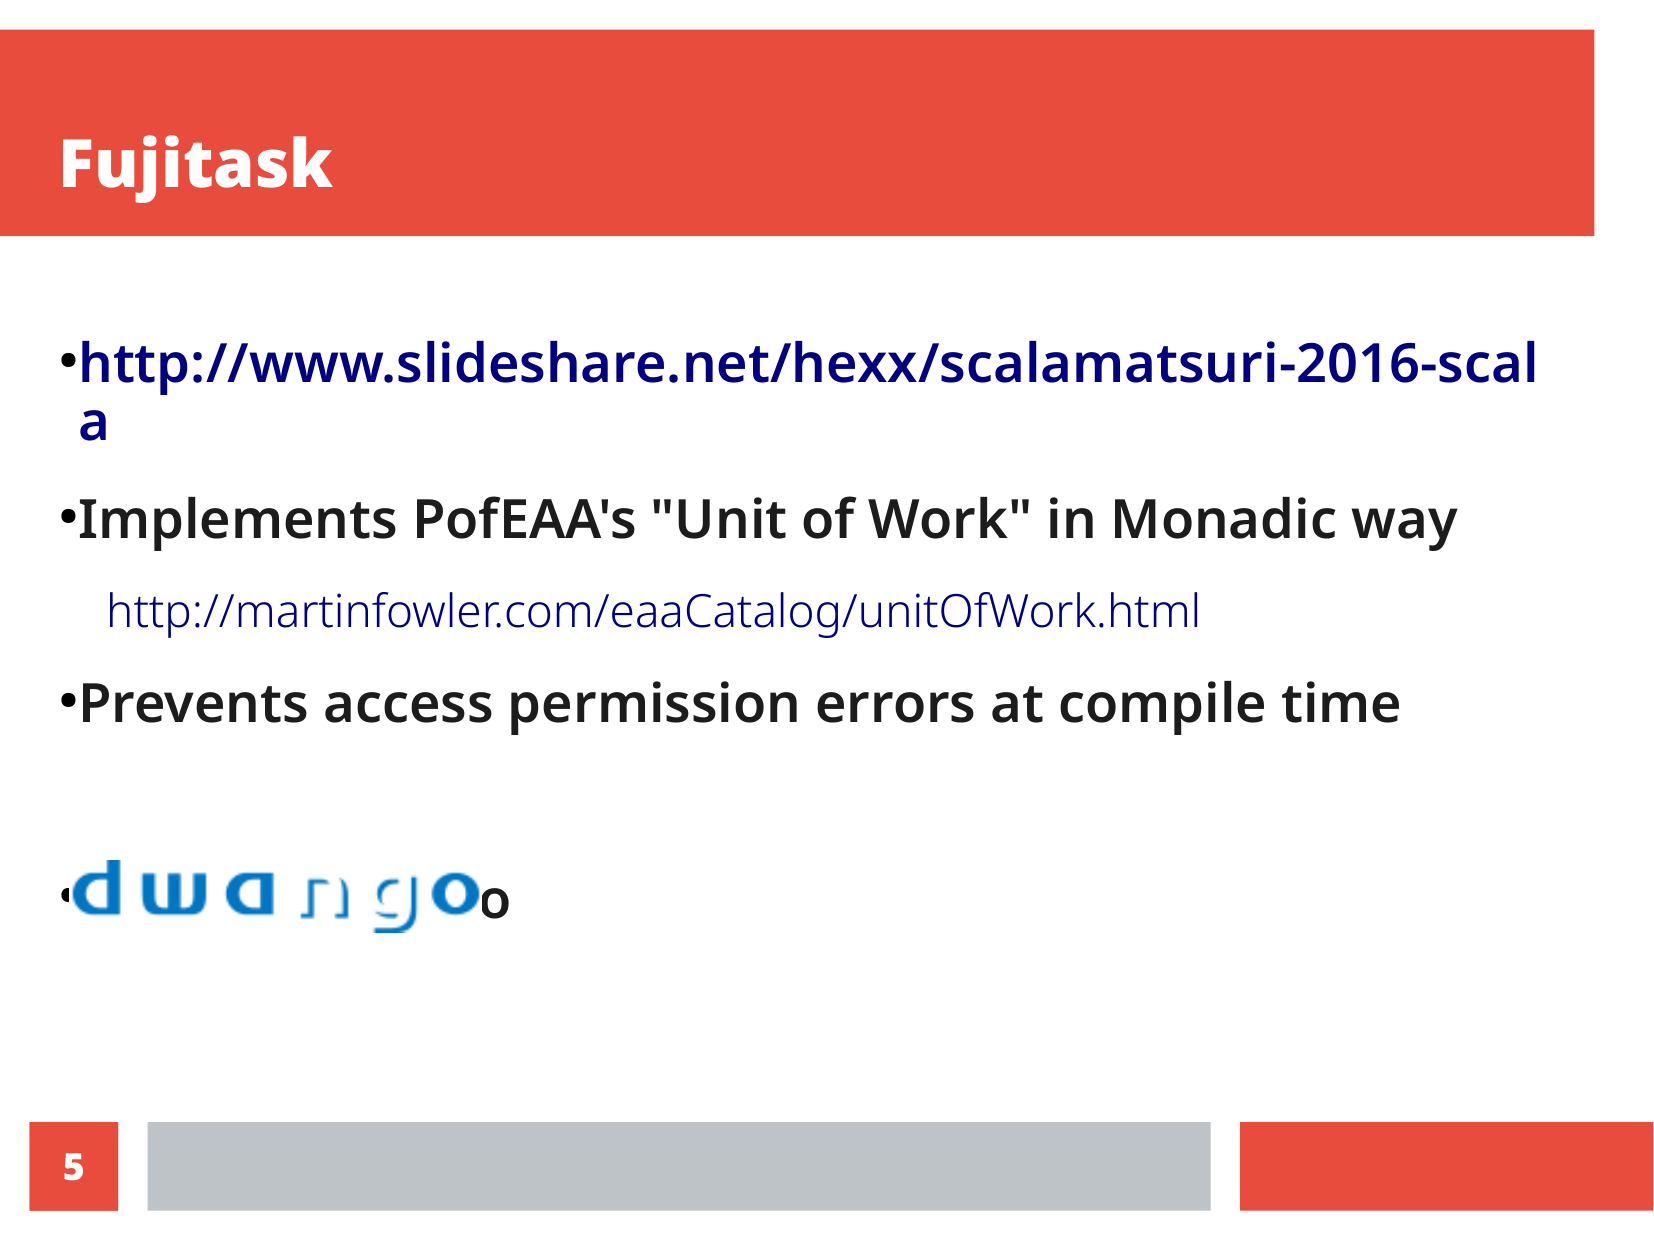

# Fujitask
http://www.slideshare.net/hexx/scalamatsuri-2016-scala
Implements PofEAA's "Unit of Work" in Monadic way
http://martinfowler.com/eaaCatalog/unitOfWork.html
Prevents access permission errors at compile time
Used at Dwango
5